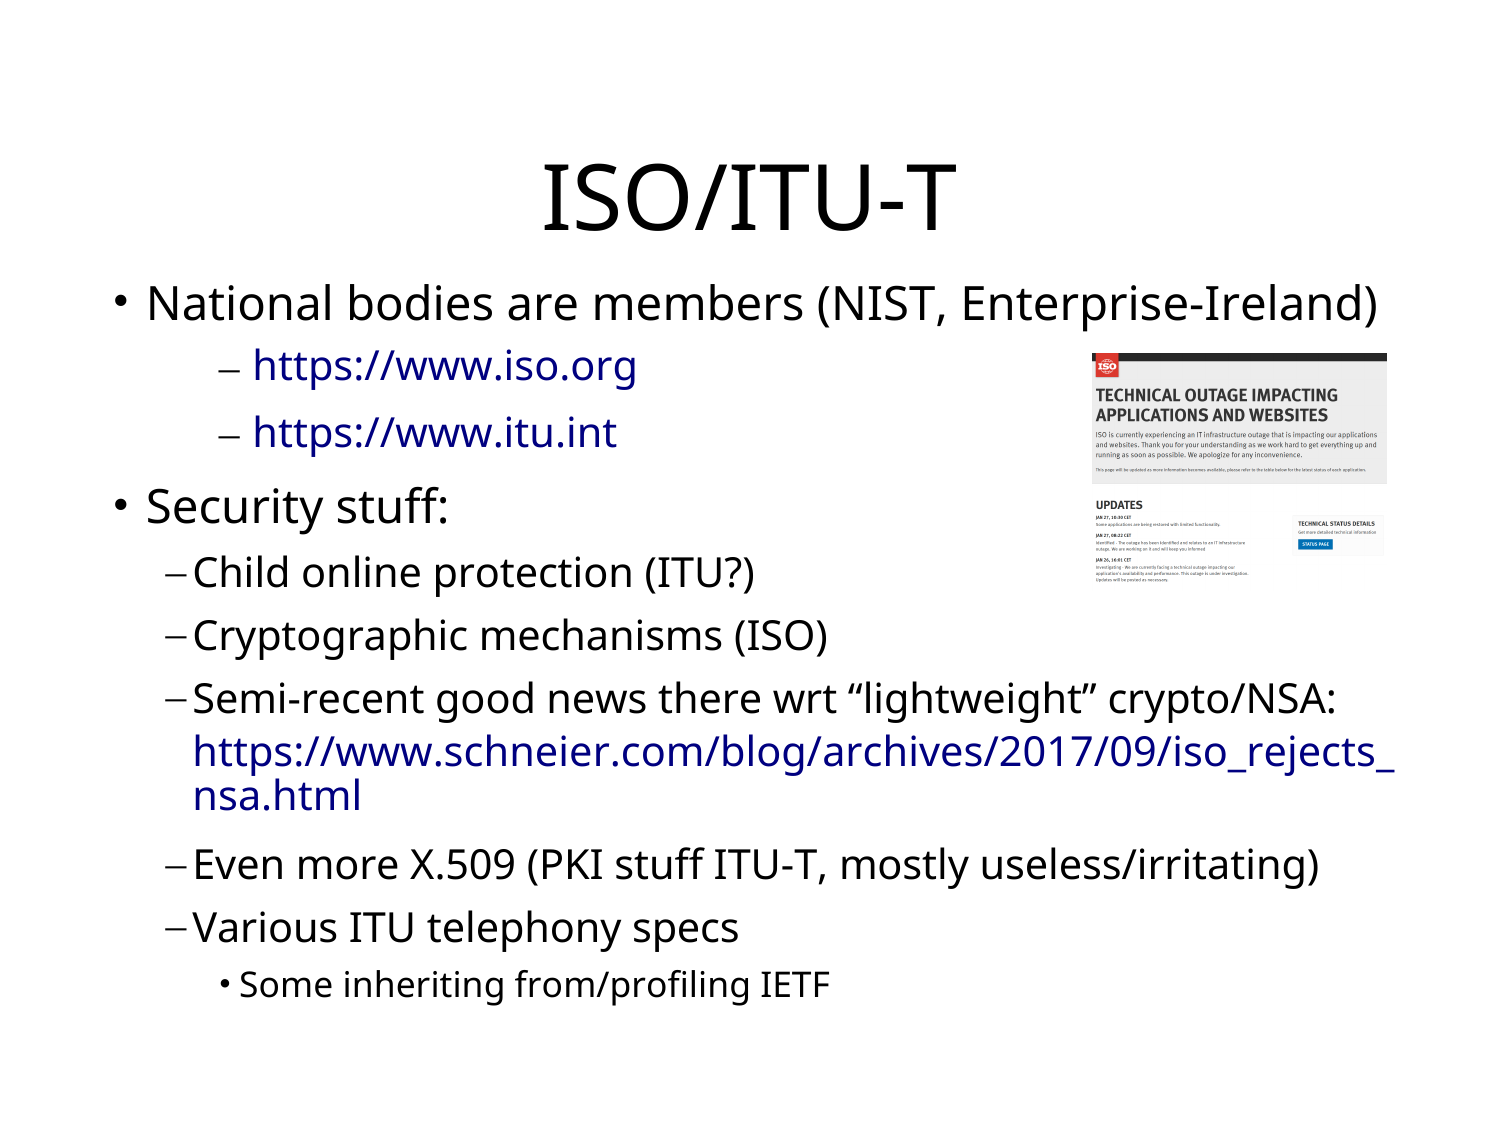

# ISO/ITU-T
National bodies are members (NIST, Enterprise-Ireland)
https://www.iso.org
https://www.itu.int
Security stuff:
Child online protection (ITU?)
Cryptographic mechanisms (ISO)
Semi-recent good news there wrt “lightweight” crypto/NSA:
https://www.schneier.com/blog/archives/2017/09/iso_rejects_nsa.html
Even more X.509 (PKI stuff ITU-T, mostly useless/irritating)
Various ITU telephony specs
Some inheriting from/profiling IETF